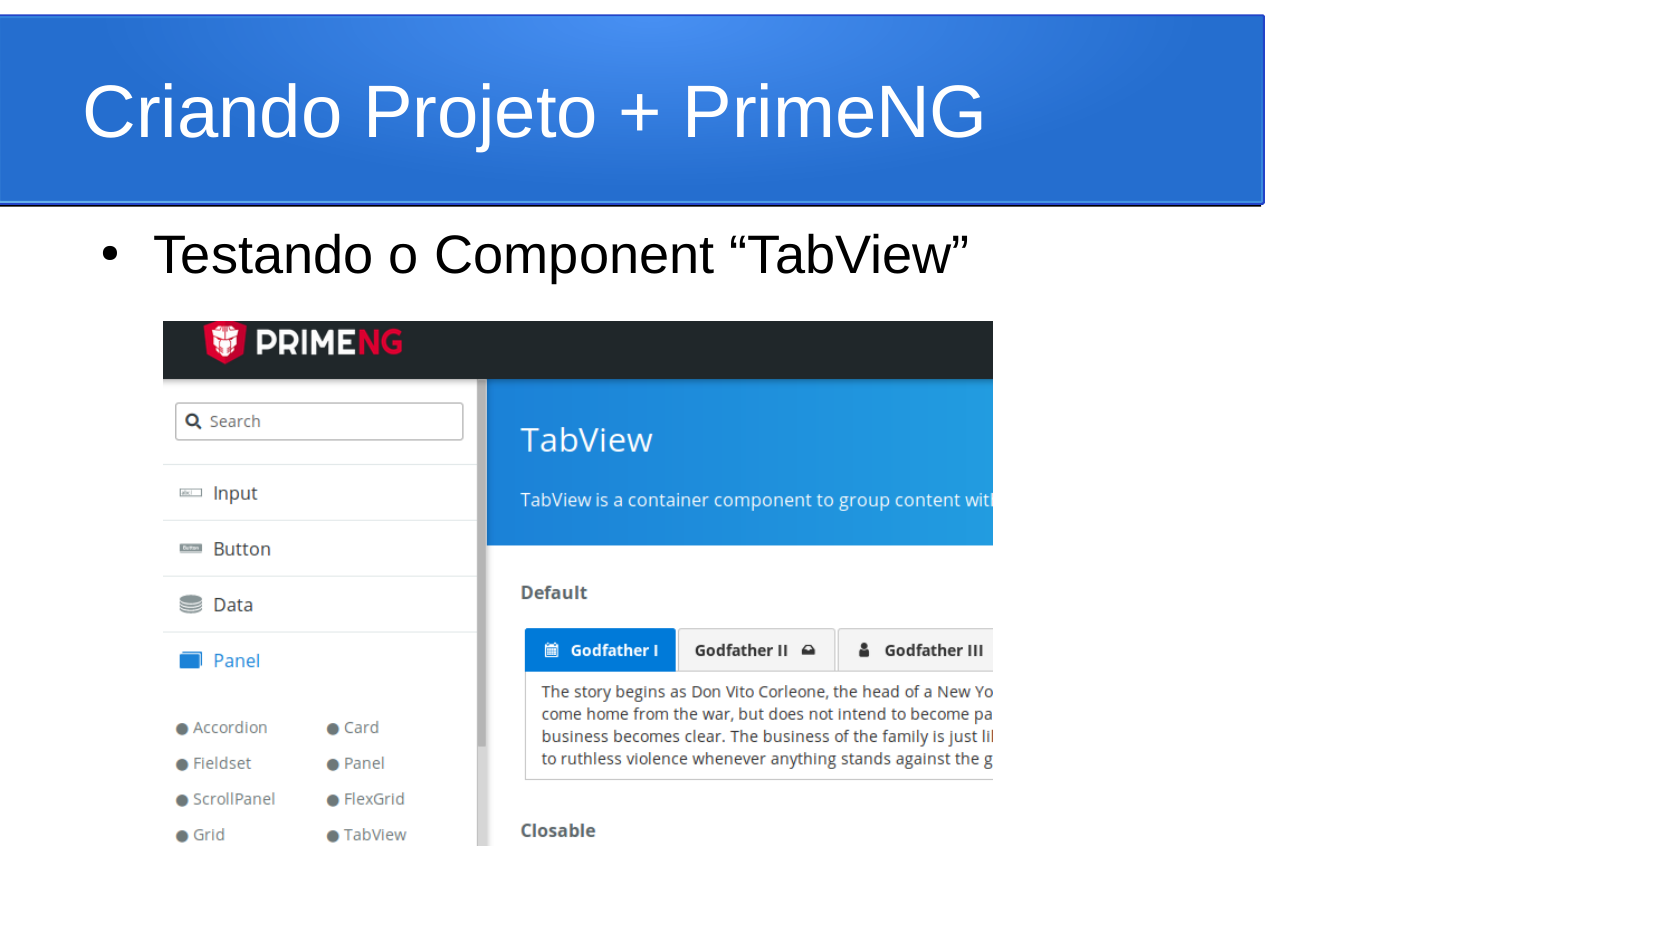

# Criando Projeto + PrimeNG
Testando o Component “TabView”